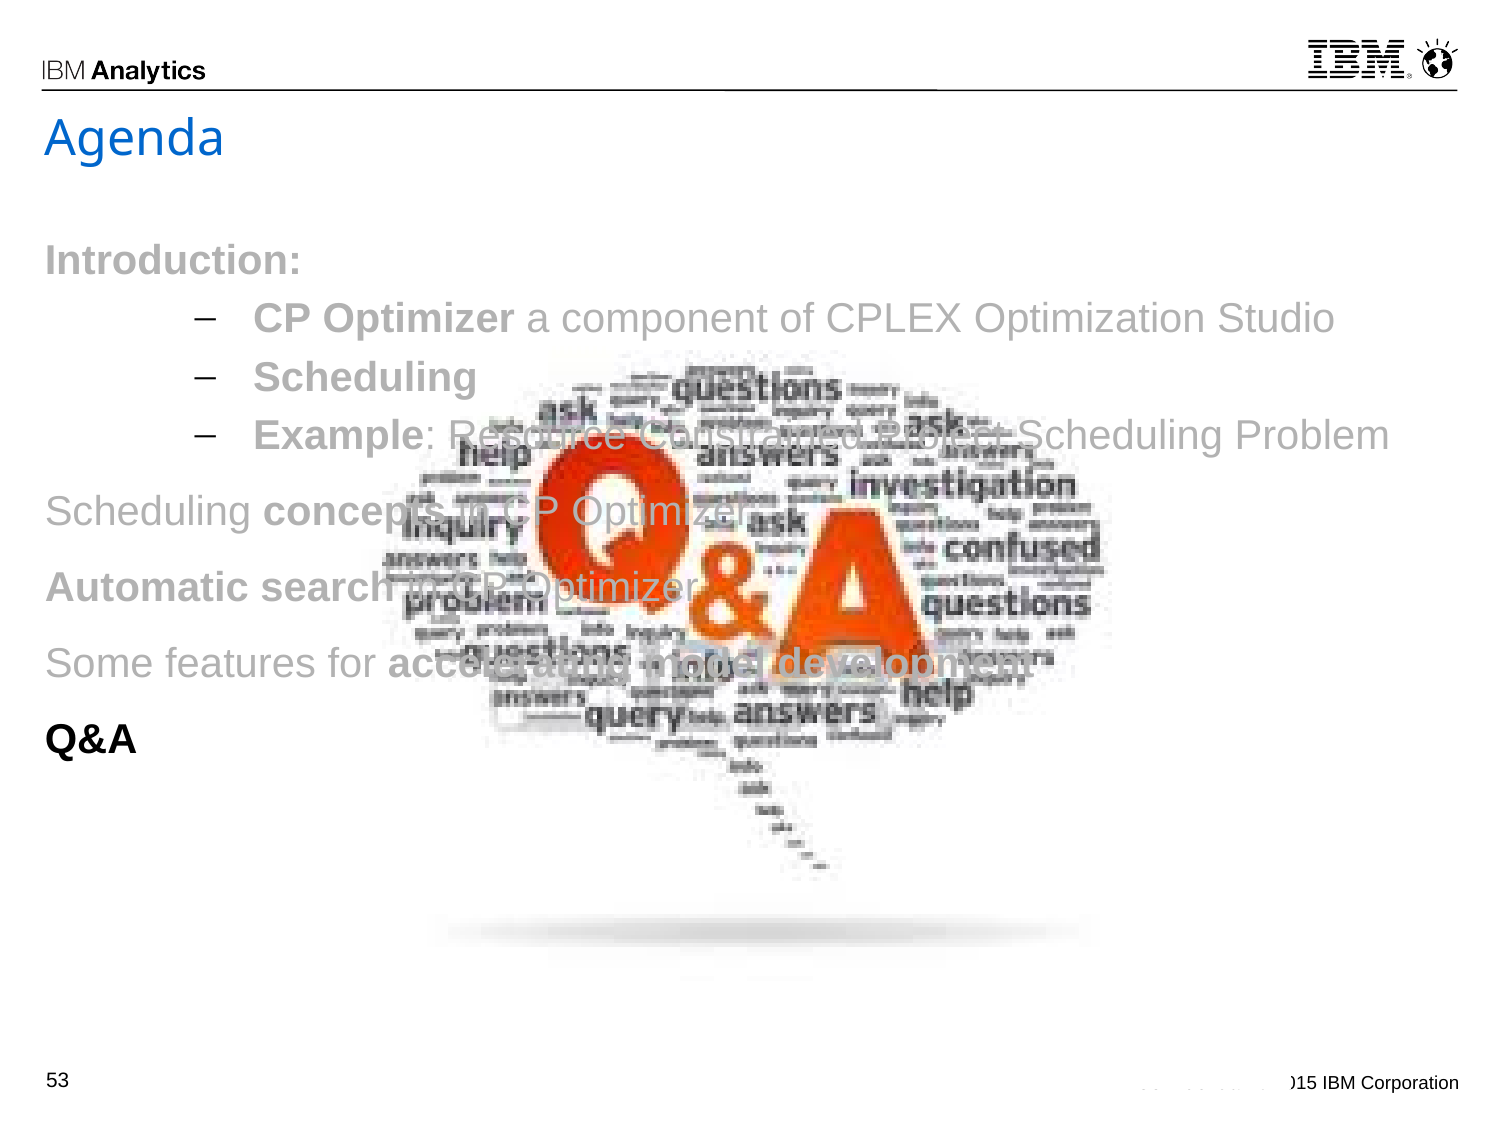

# Agenda
Introduction:
 CP Optimizer a component of CPLEX Optimization Studio
 Scheduling
 Example: Resource Constrained Project Scheduling Problem
Scheduling concepts in CP Optimizer
Automatic search in CP Optimizer
Some features for accelerating model development
Q&A